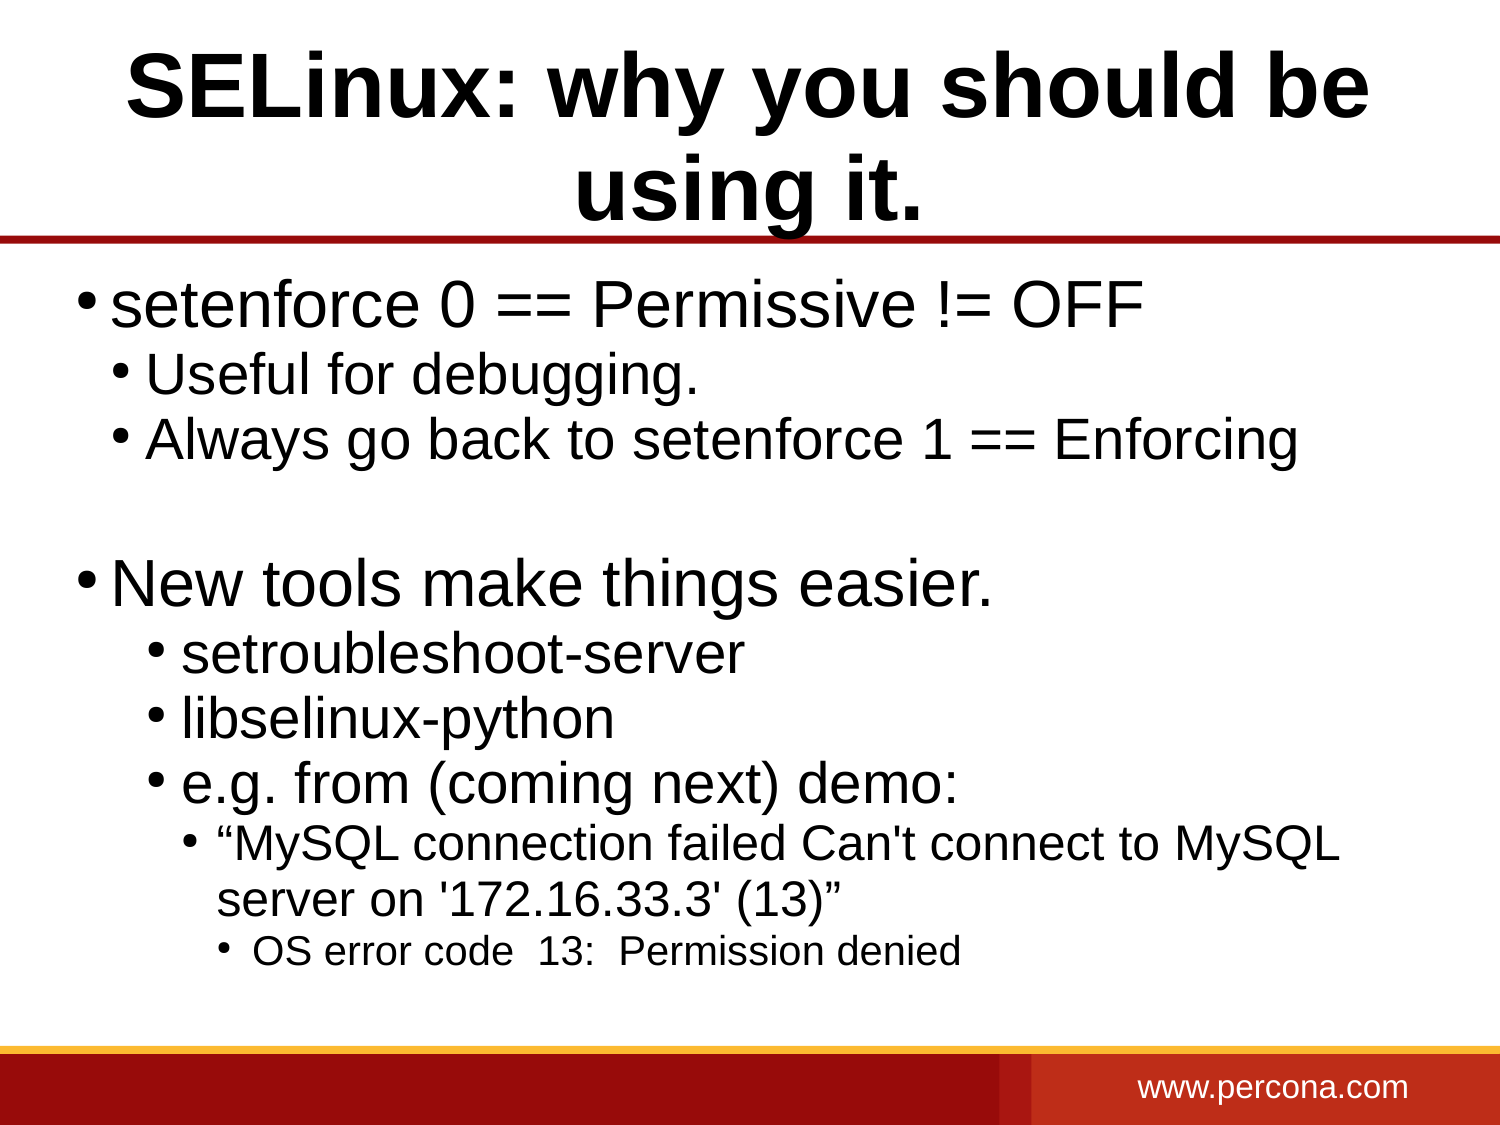

SELinux: why you should be using it.
setenforce 0 == Permissive != OFF
Useful for debugging.
Always go back to setenforce 1 == Enforcing
New tools make things easier.
setroubleshoot-server
libselinux-python
e.g. from (coming next) demo:
“MySQL connection failed Can't connect to MySQL server on '172.16.33.3' (13)”
OS error code 13: Permission denied